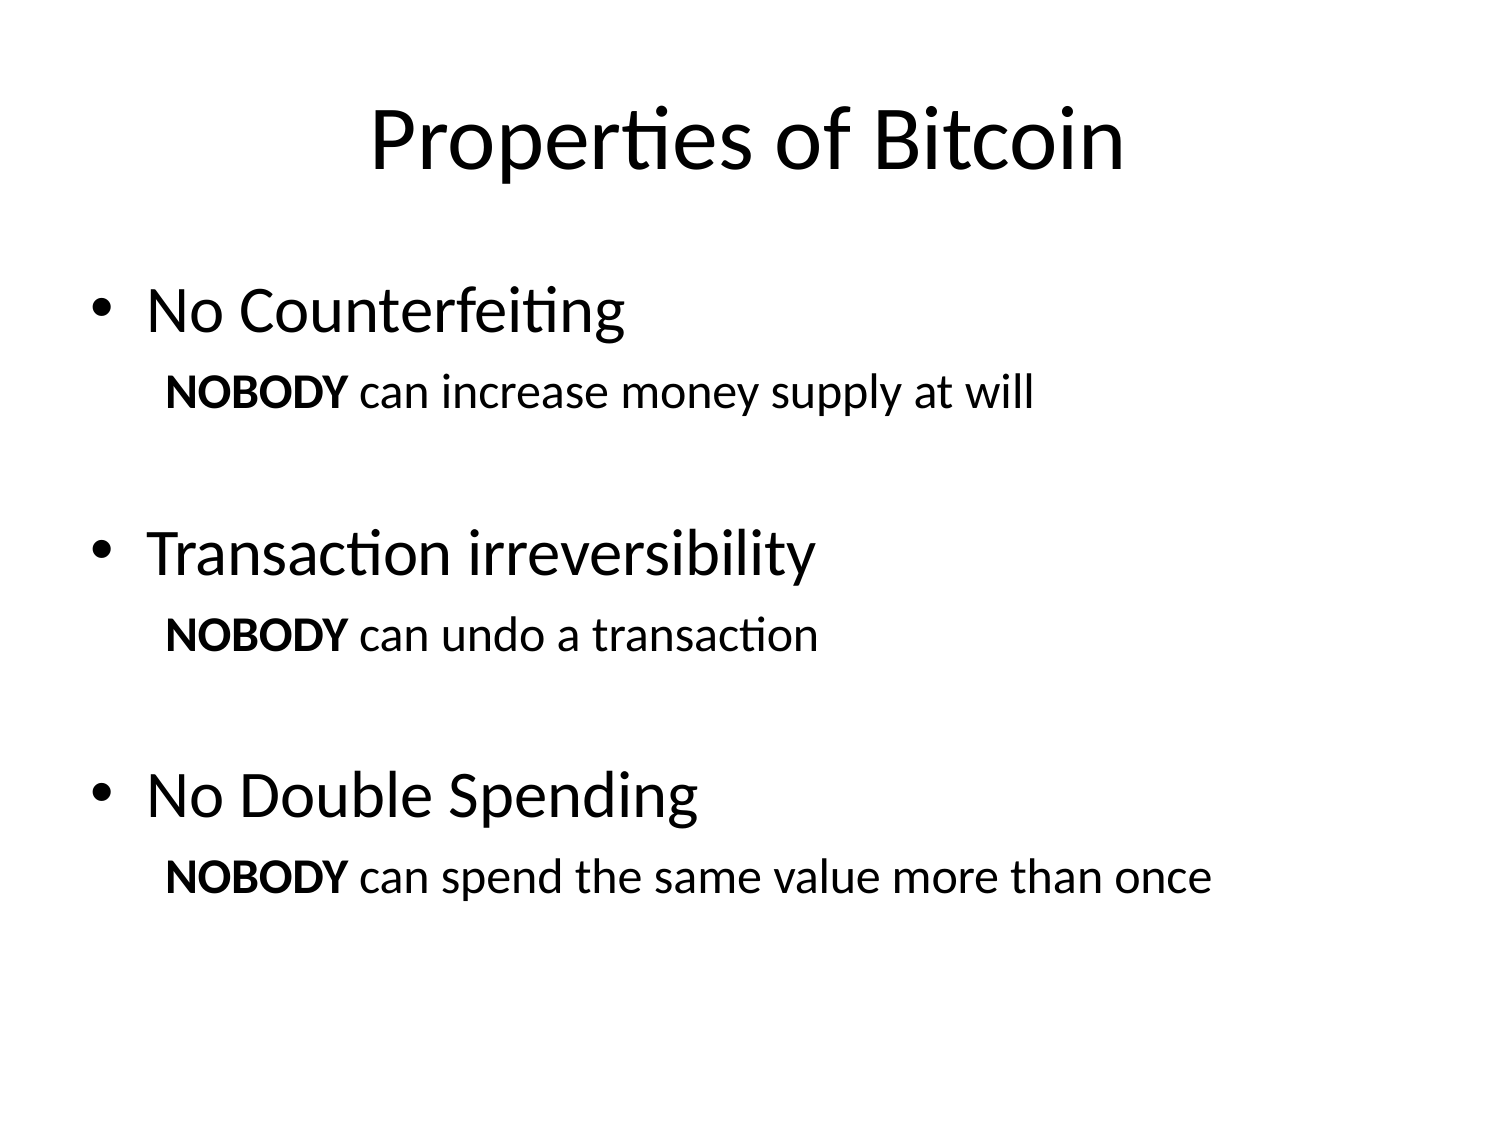

# Properties of Bitcoin
No Counterfeiting
NOBODY can increase money supply at will
Transaction irreversibility
NOBODY can undo a transaction
No Double Spending
NOBODY can spend the same value more than once